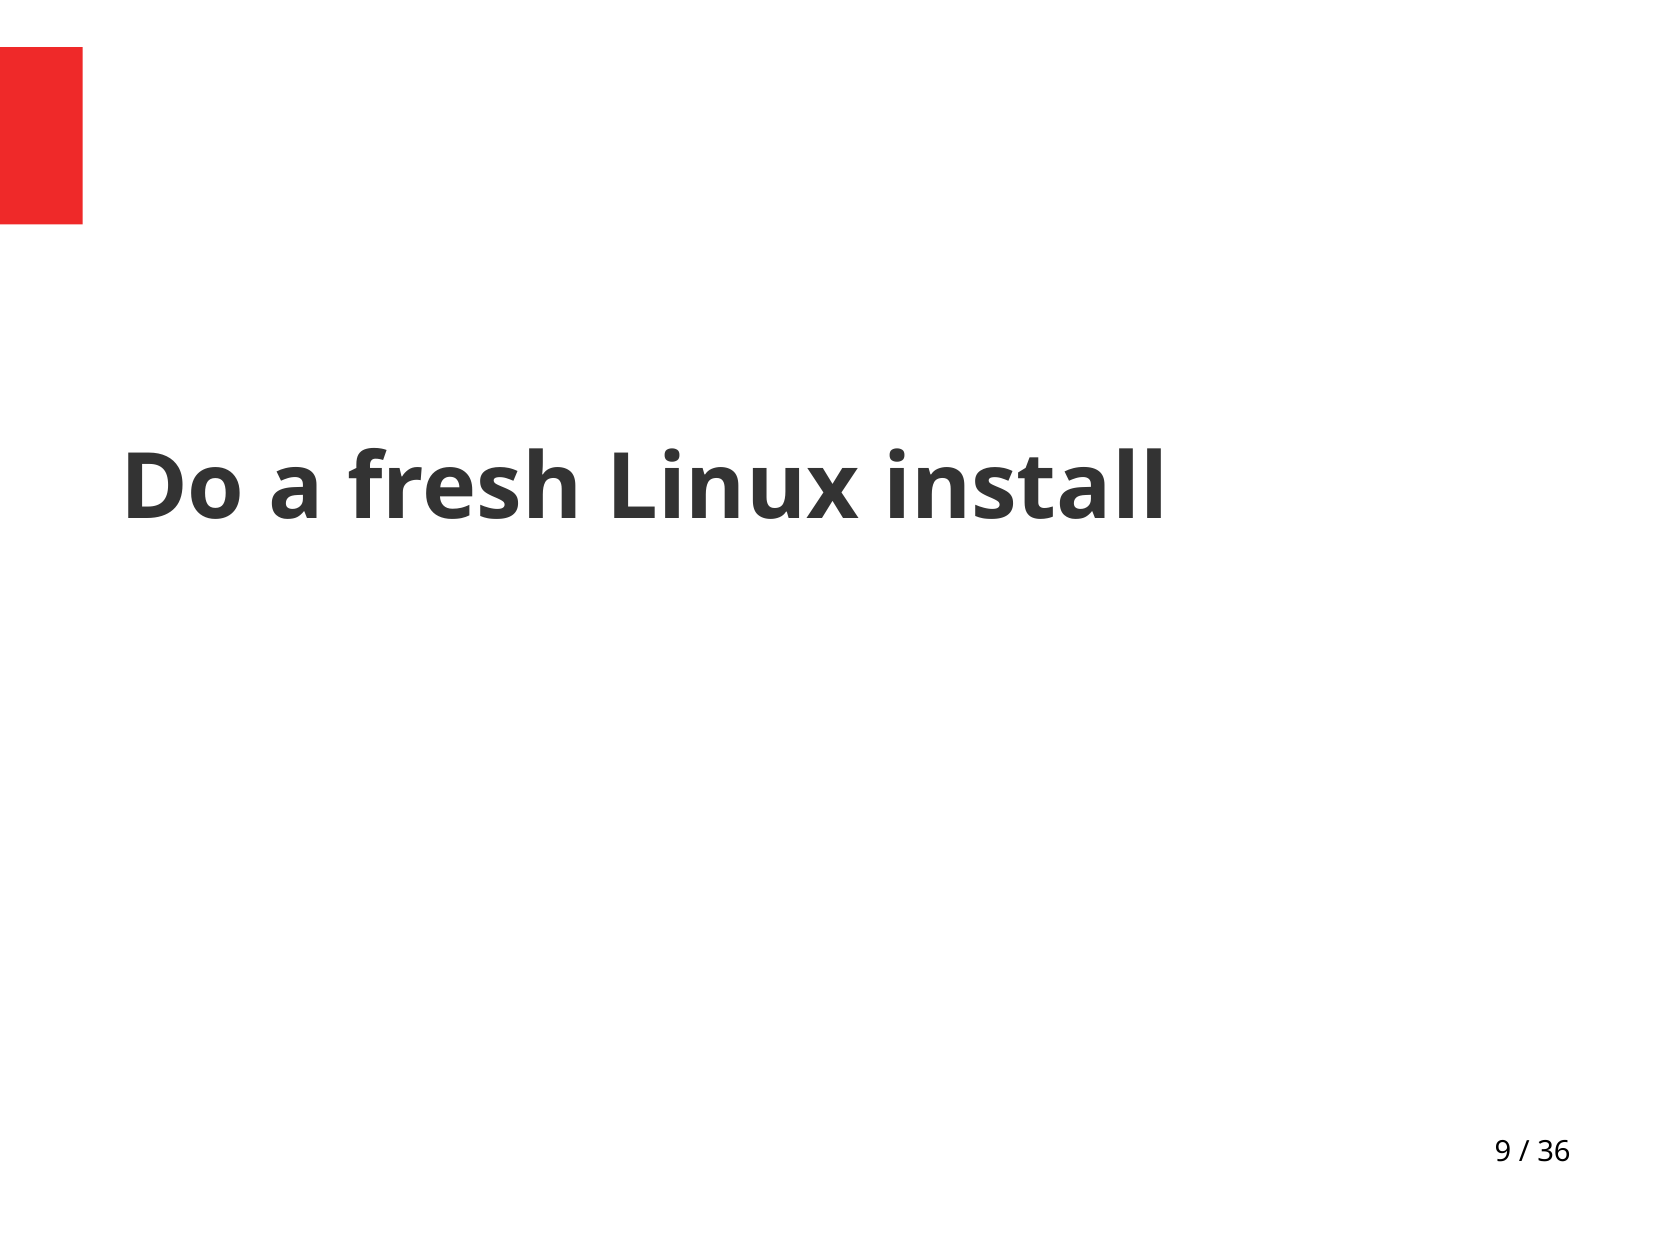

# Do a fresh Linux install
9